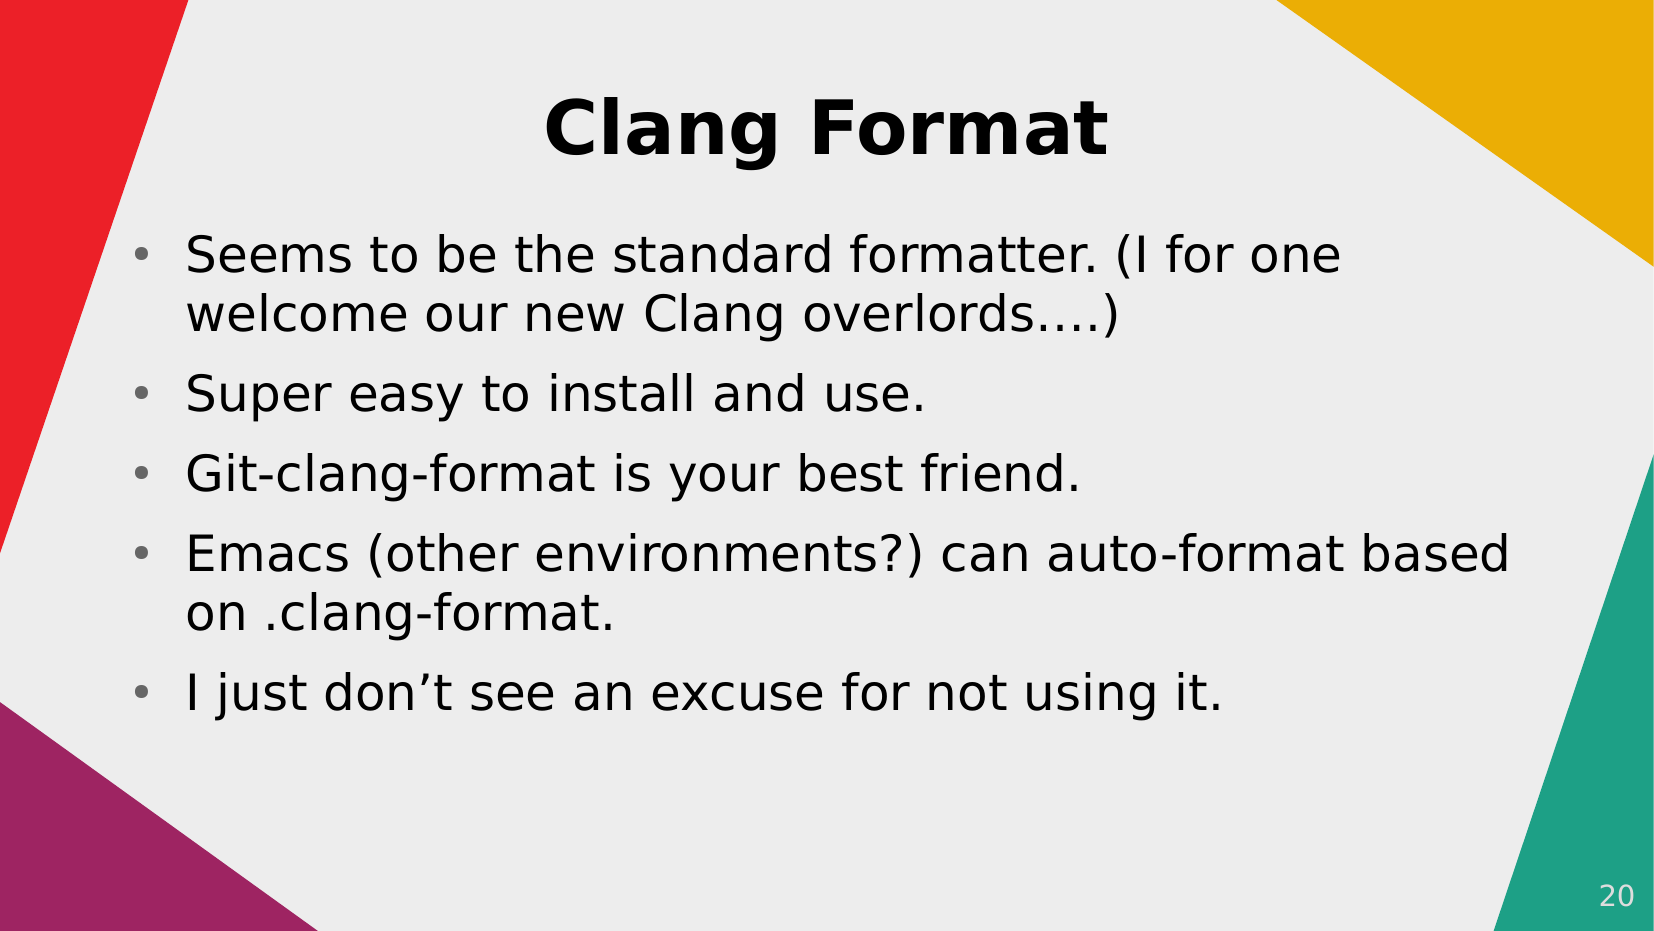

# Clang Format
Seems to be the standard formatter. (I for one welcome our new Clang overlords….)
Super easy to install and use.
Git-clang-format is your best friend.
Emacs (other environments?) can auto-format based on .clang-format.
I just don’t see an excuse for not using it.
20